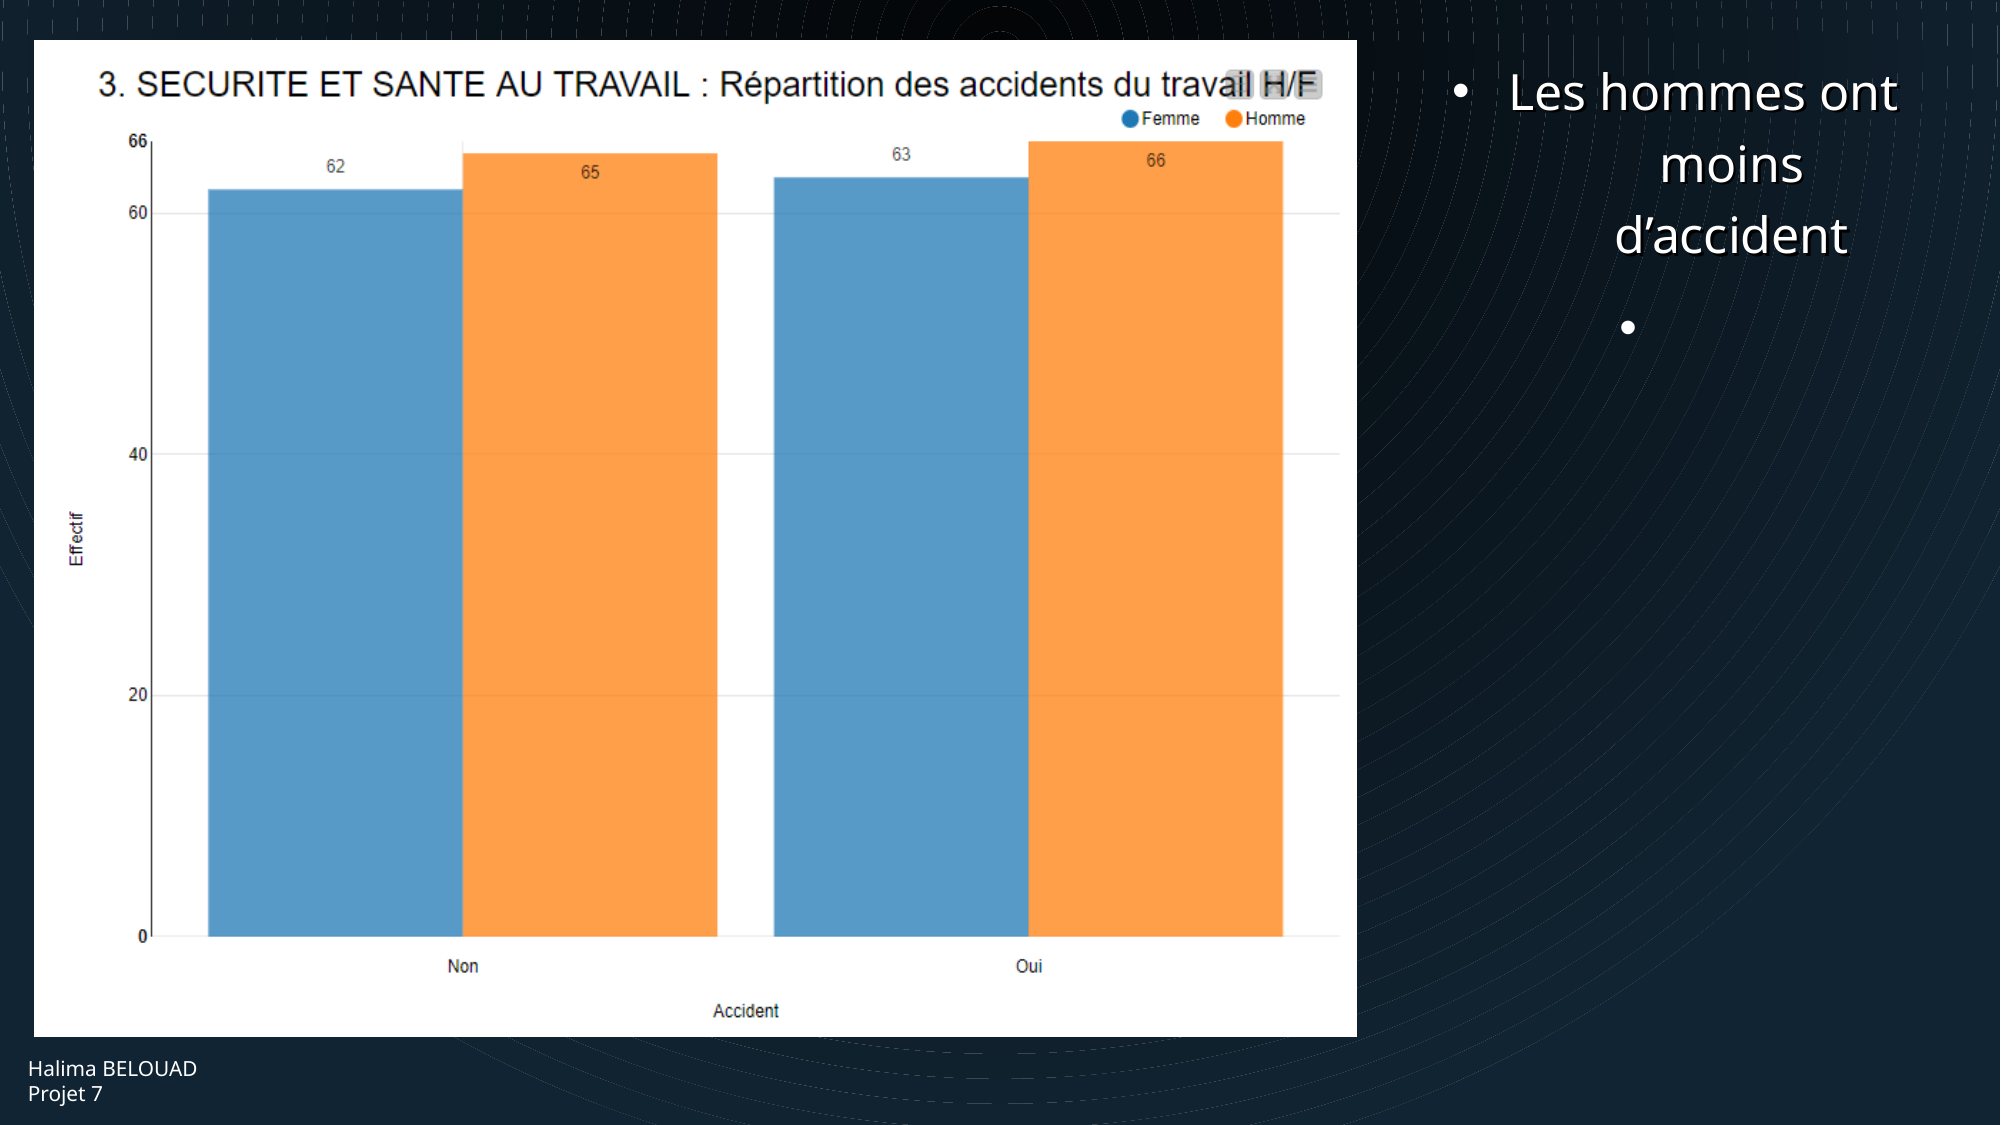

Les hommes ont moins d’accident
#
Halima BELOUAD
Projet 7